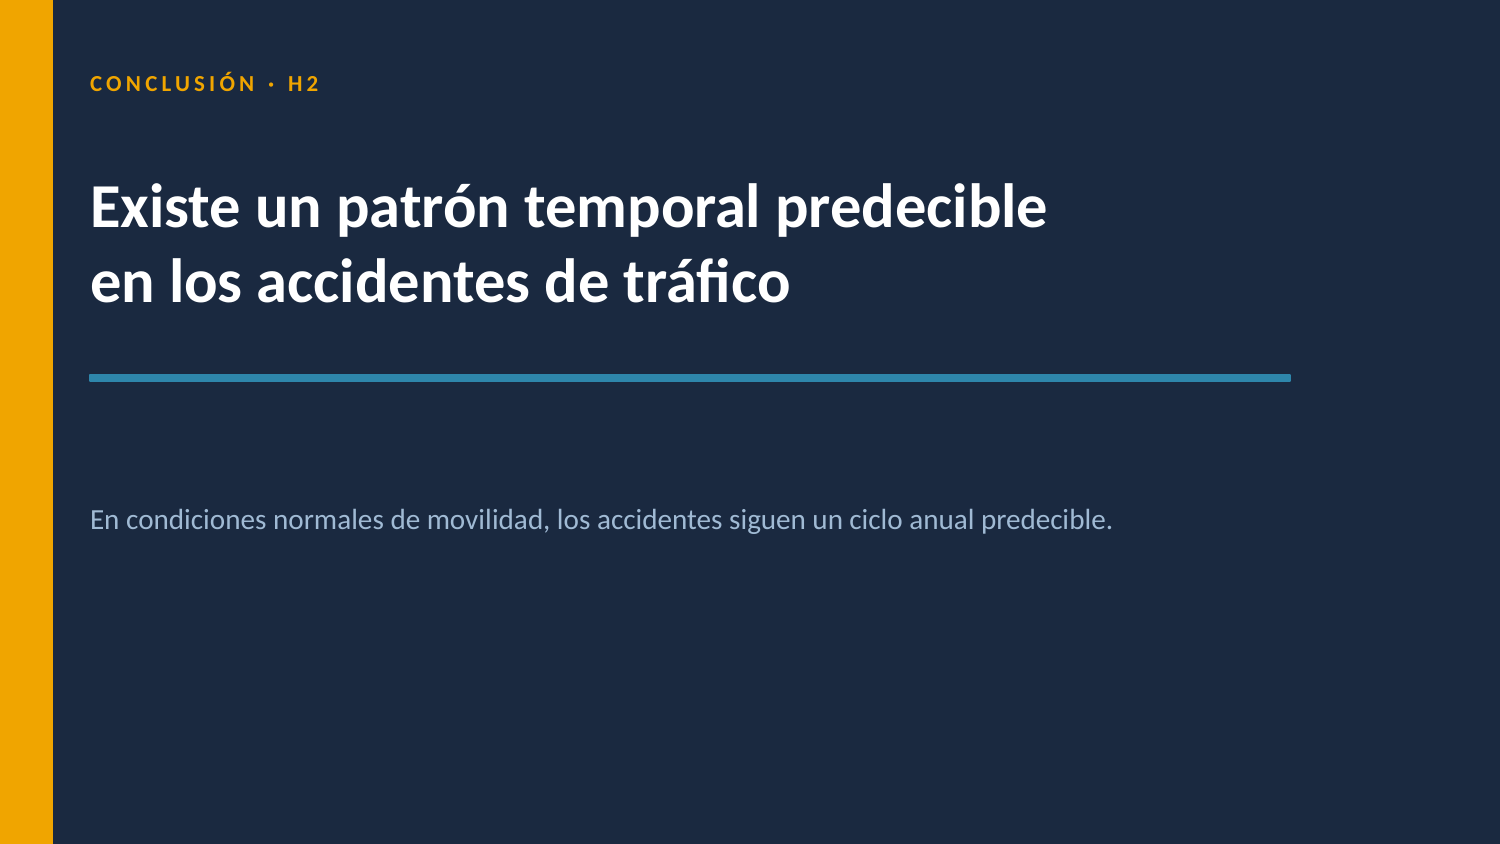

CONCLUSIÓN · H2
Existe un patrón temporal predecible
en los accidentes de tráfico
En condiciones normales de movilidad, los accidentes siguen un ciclo anual predecible.